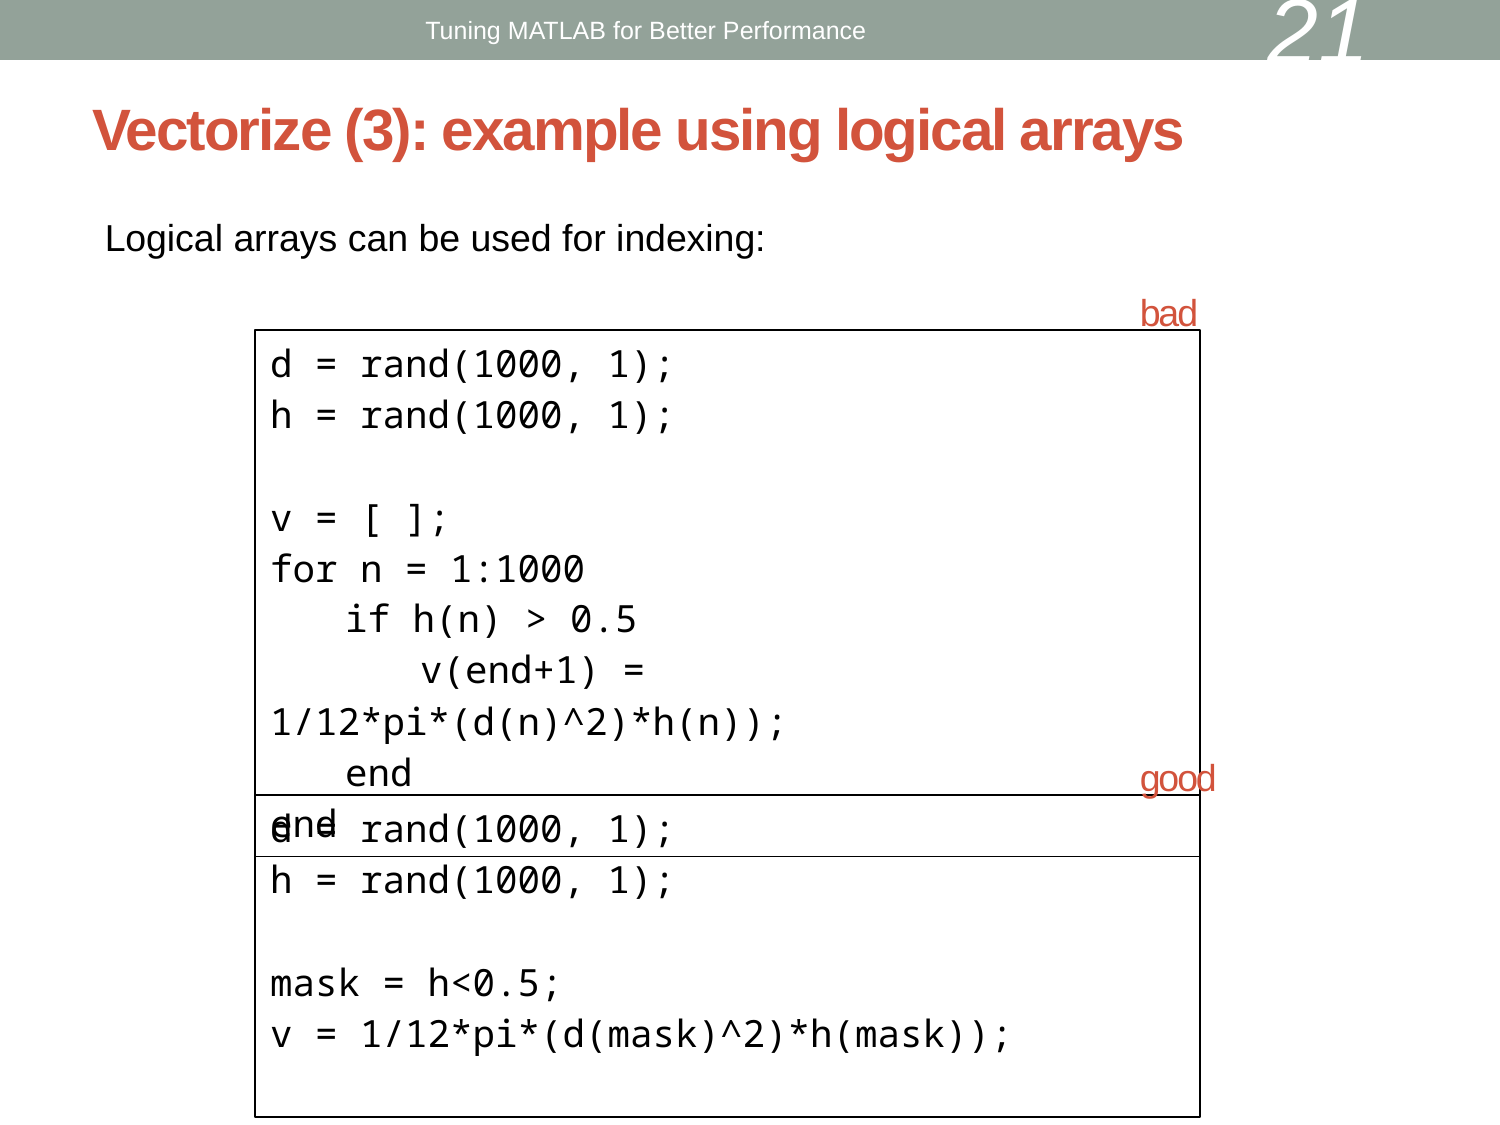

Tuning MATLAB for Better Performance
# Vectorize (3): example using logical arrays
Logical arrays can be used for indexing:
bad
d = rand(1000, 1);
h = rand(1000, 1);
v = [ ];
for n = 1:1000
	if h(n) > 0.5
		v(end+1) = 1/12*pi*(d(n)^2)*h(n));
	end
end
good
d = rand(1000, 1);
h = rand(1000, 1);
mask = h<0.5;
v = 1/12*pi*(d(mask)^2)*h(mask));